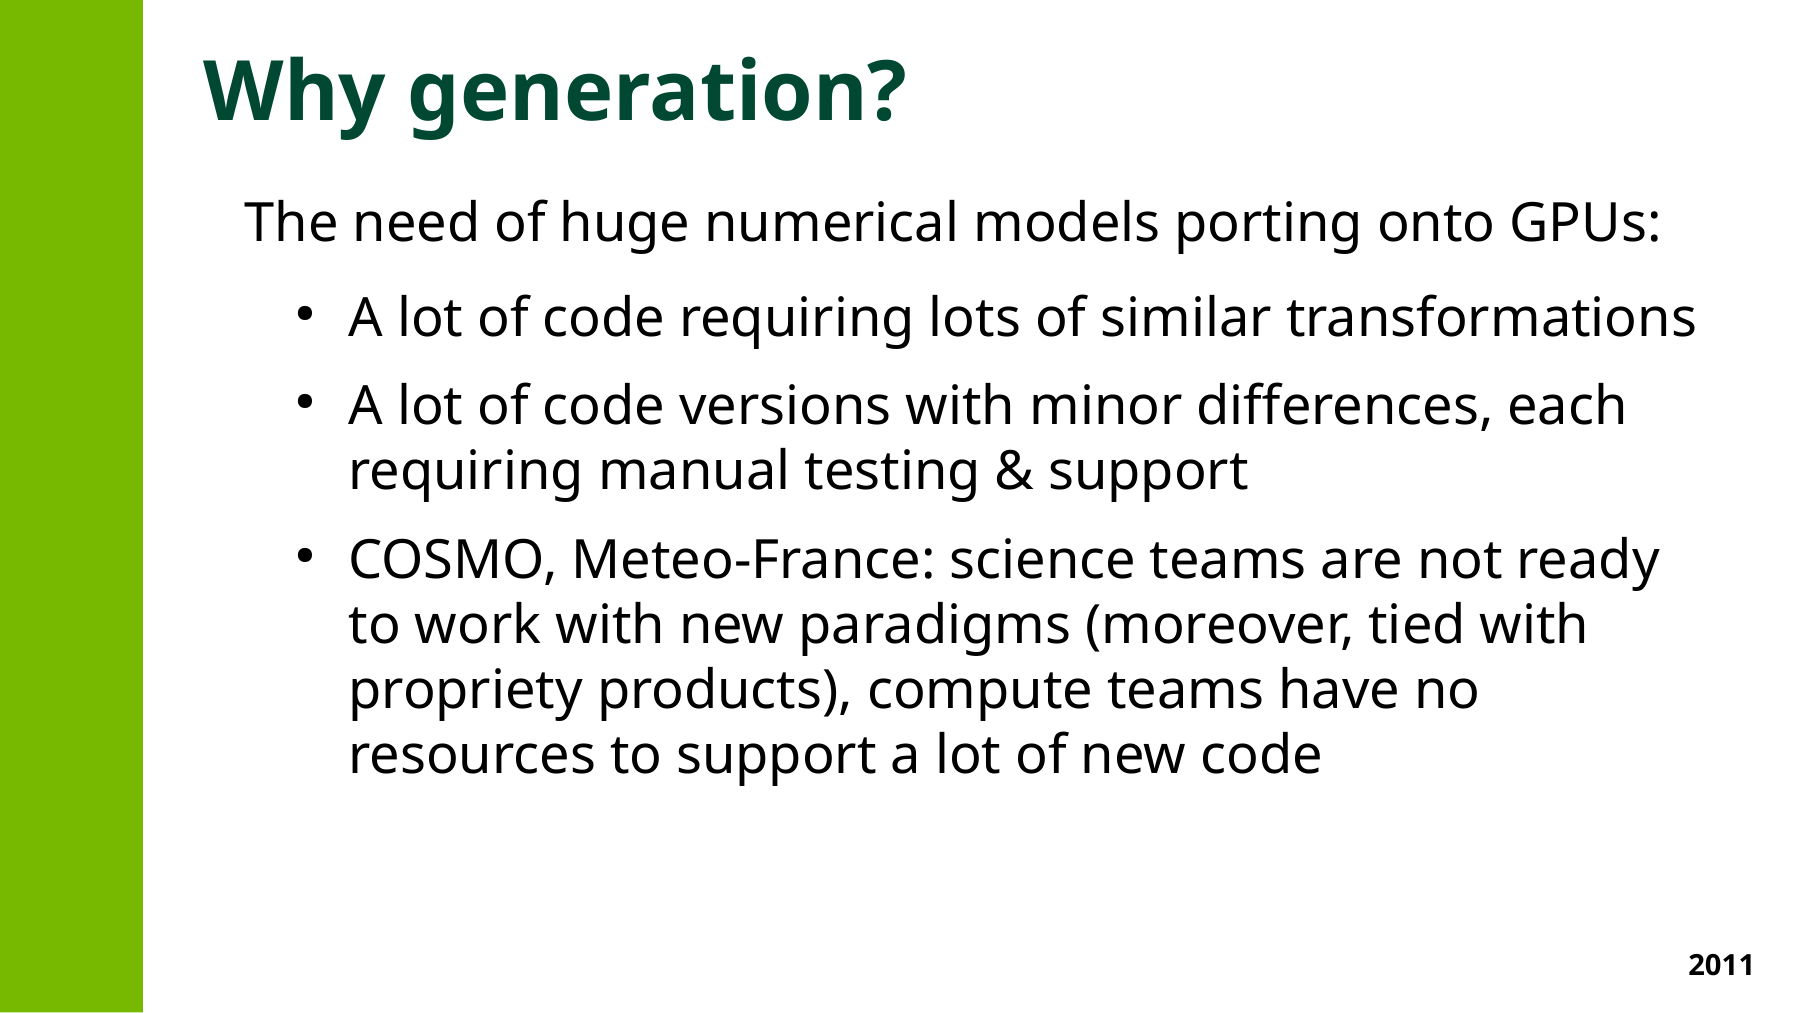

# Why generation?
The need of huge numerical models porting onto GPUs:
A lot of code requiring lots of similar transformations
A lot of code versions with minor differences, each requiring manual testing & support
COSMO, Meteo-France: science teams are not ready to work with new paradigms (moreover, tied with propriety products), compute teams have no resources to support a lot of new code